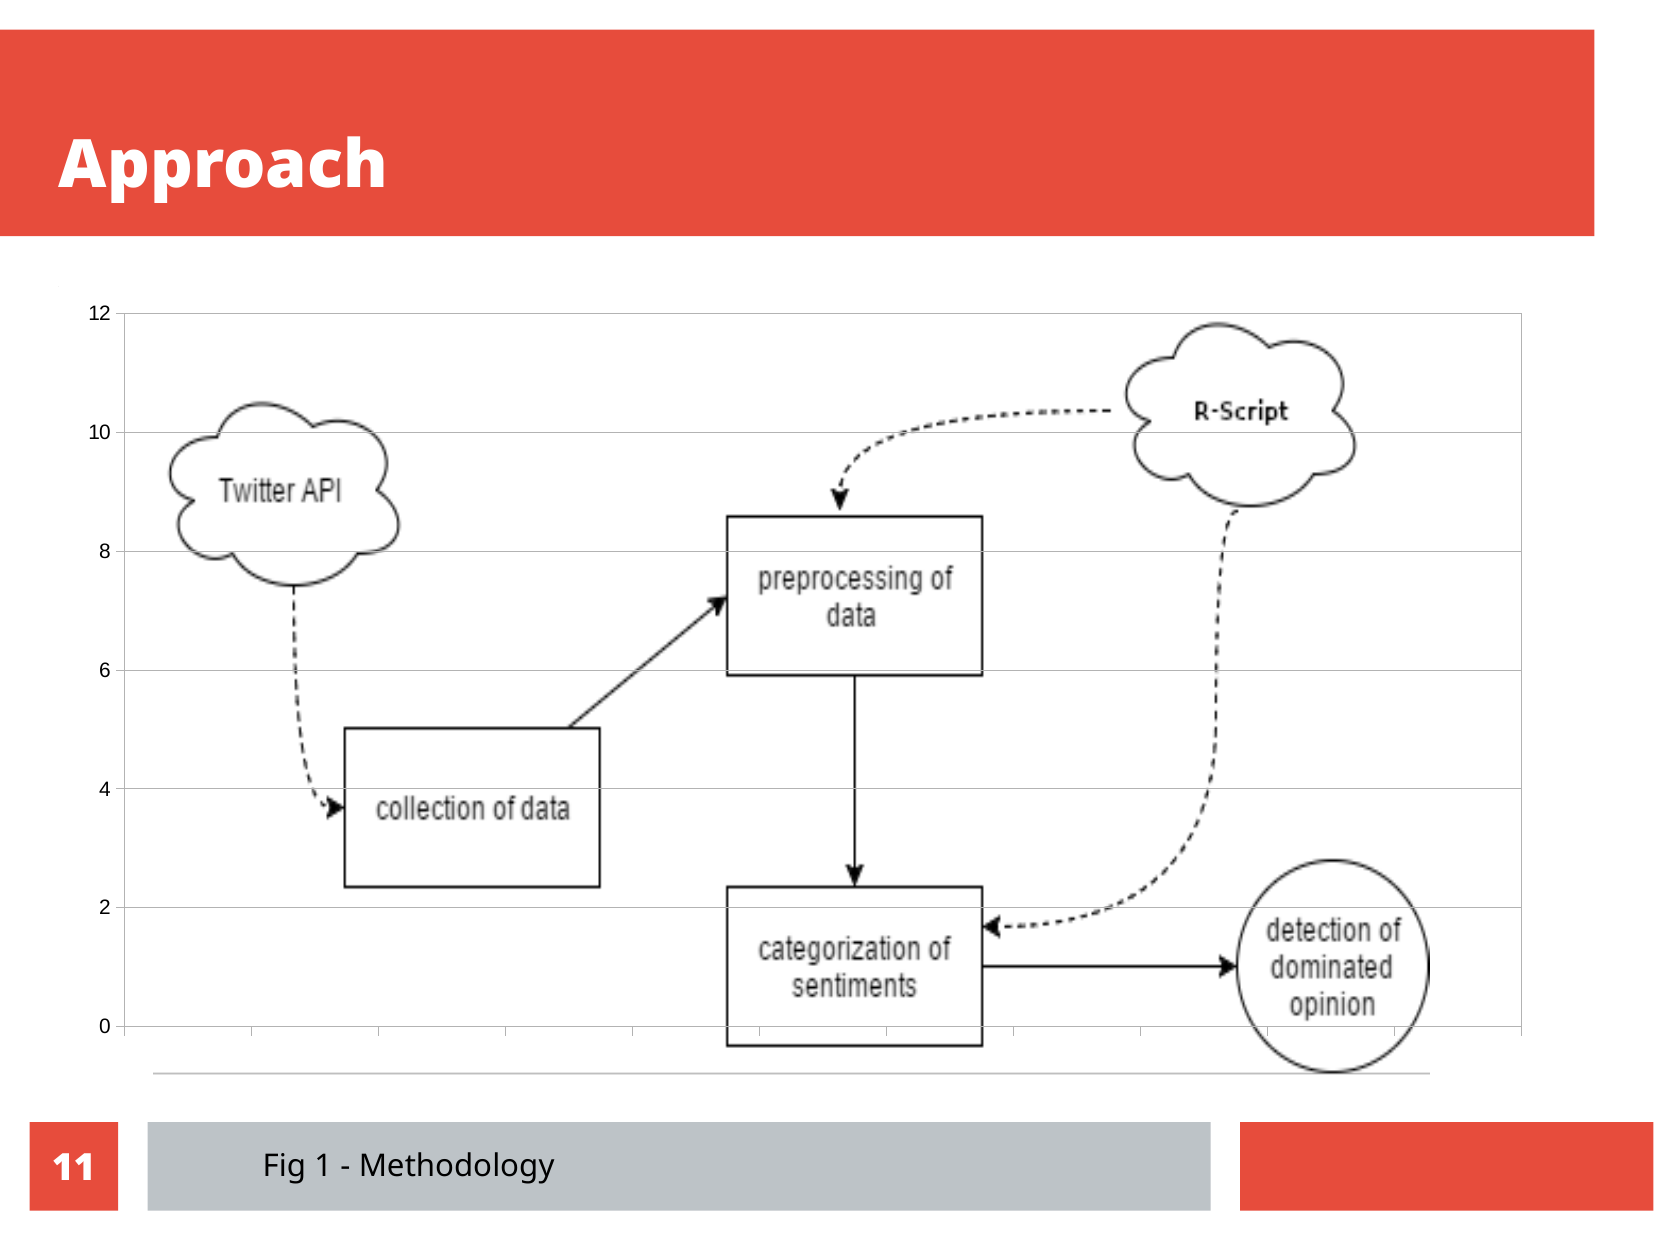

# Approach
[unsupported chart]
11
Fig 1 - Methodology